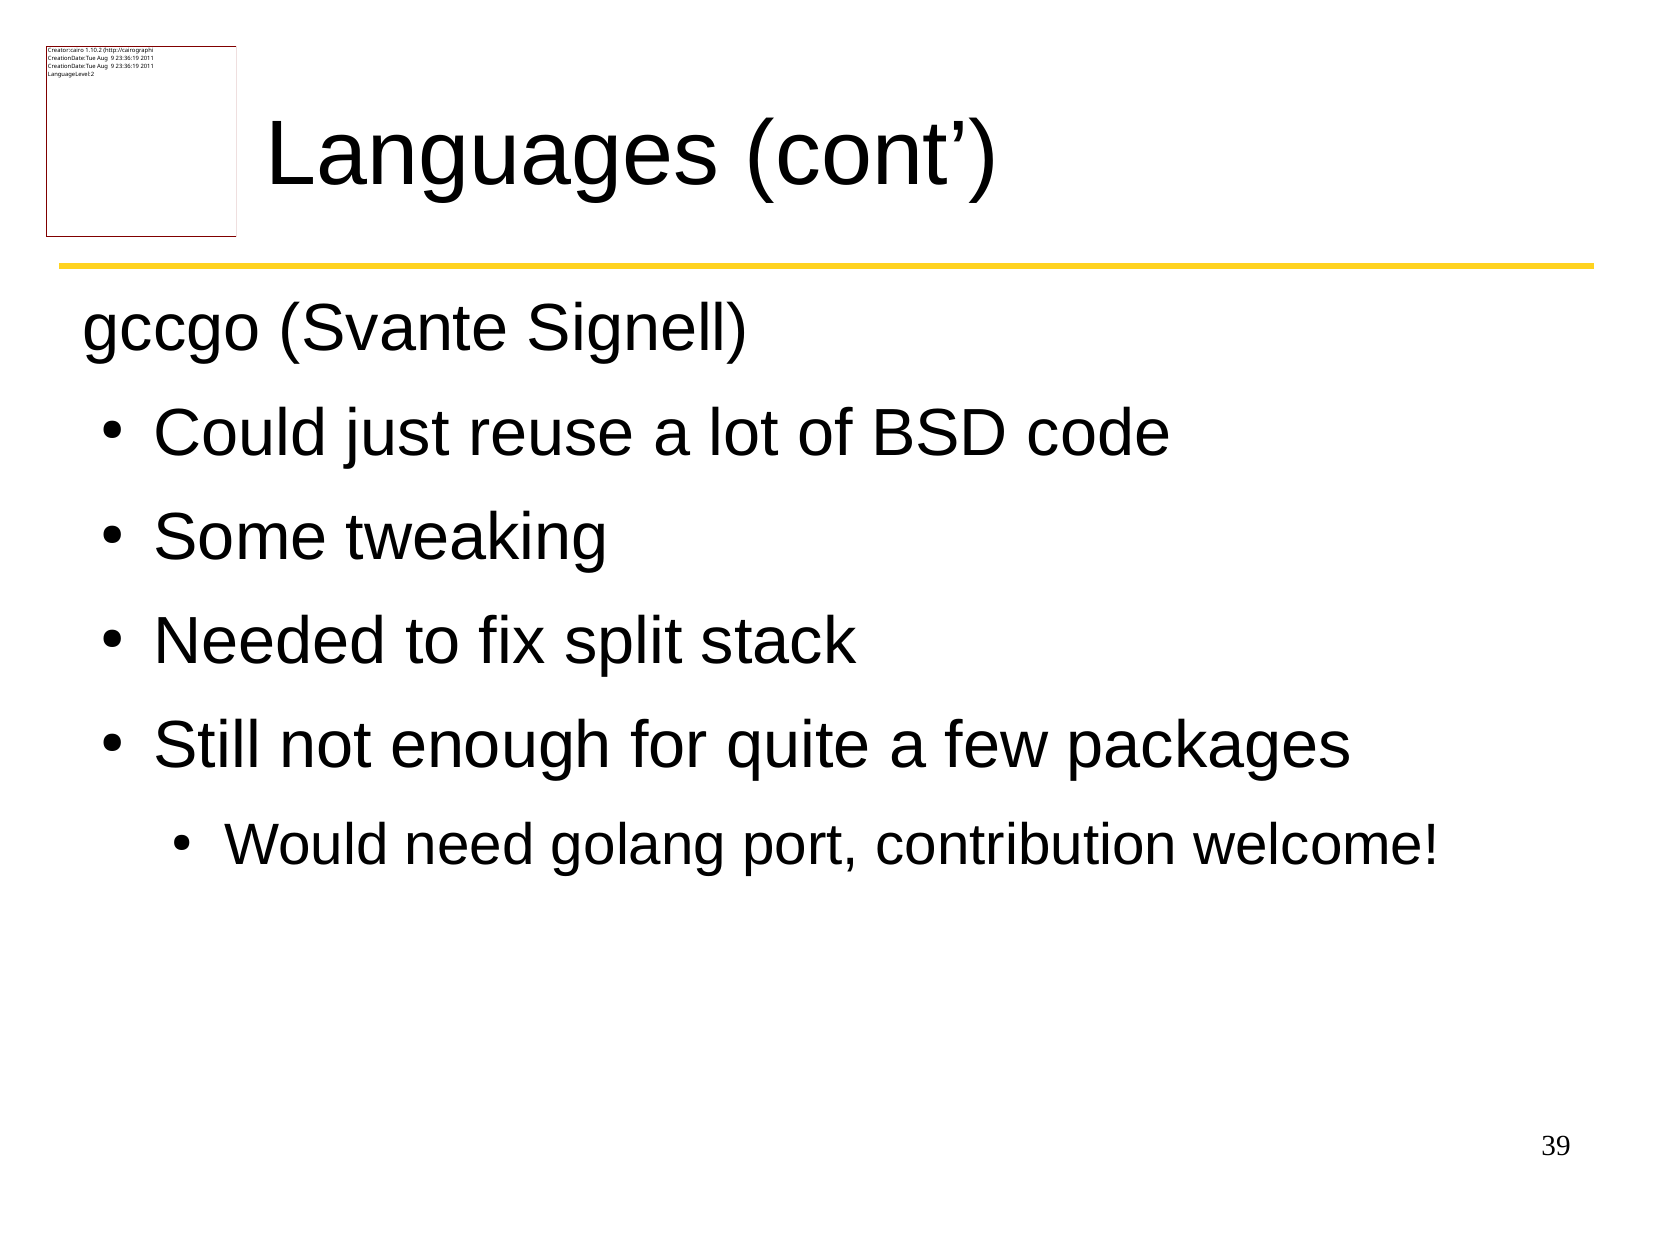

# Languages (cont’)
gccgo (Svante Signell)
Could just reuse a lot of BSD code
Some tweaking
Needed to fix split stack
Still not enough for quite a few packages
Would need golang port, contribution welcome!
39